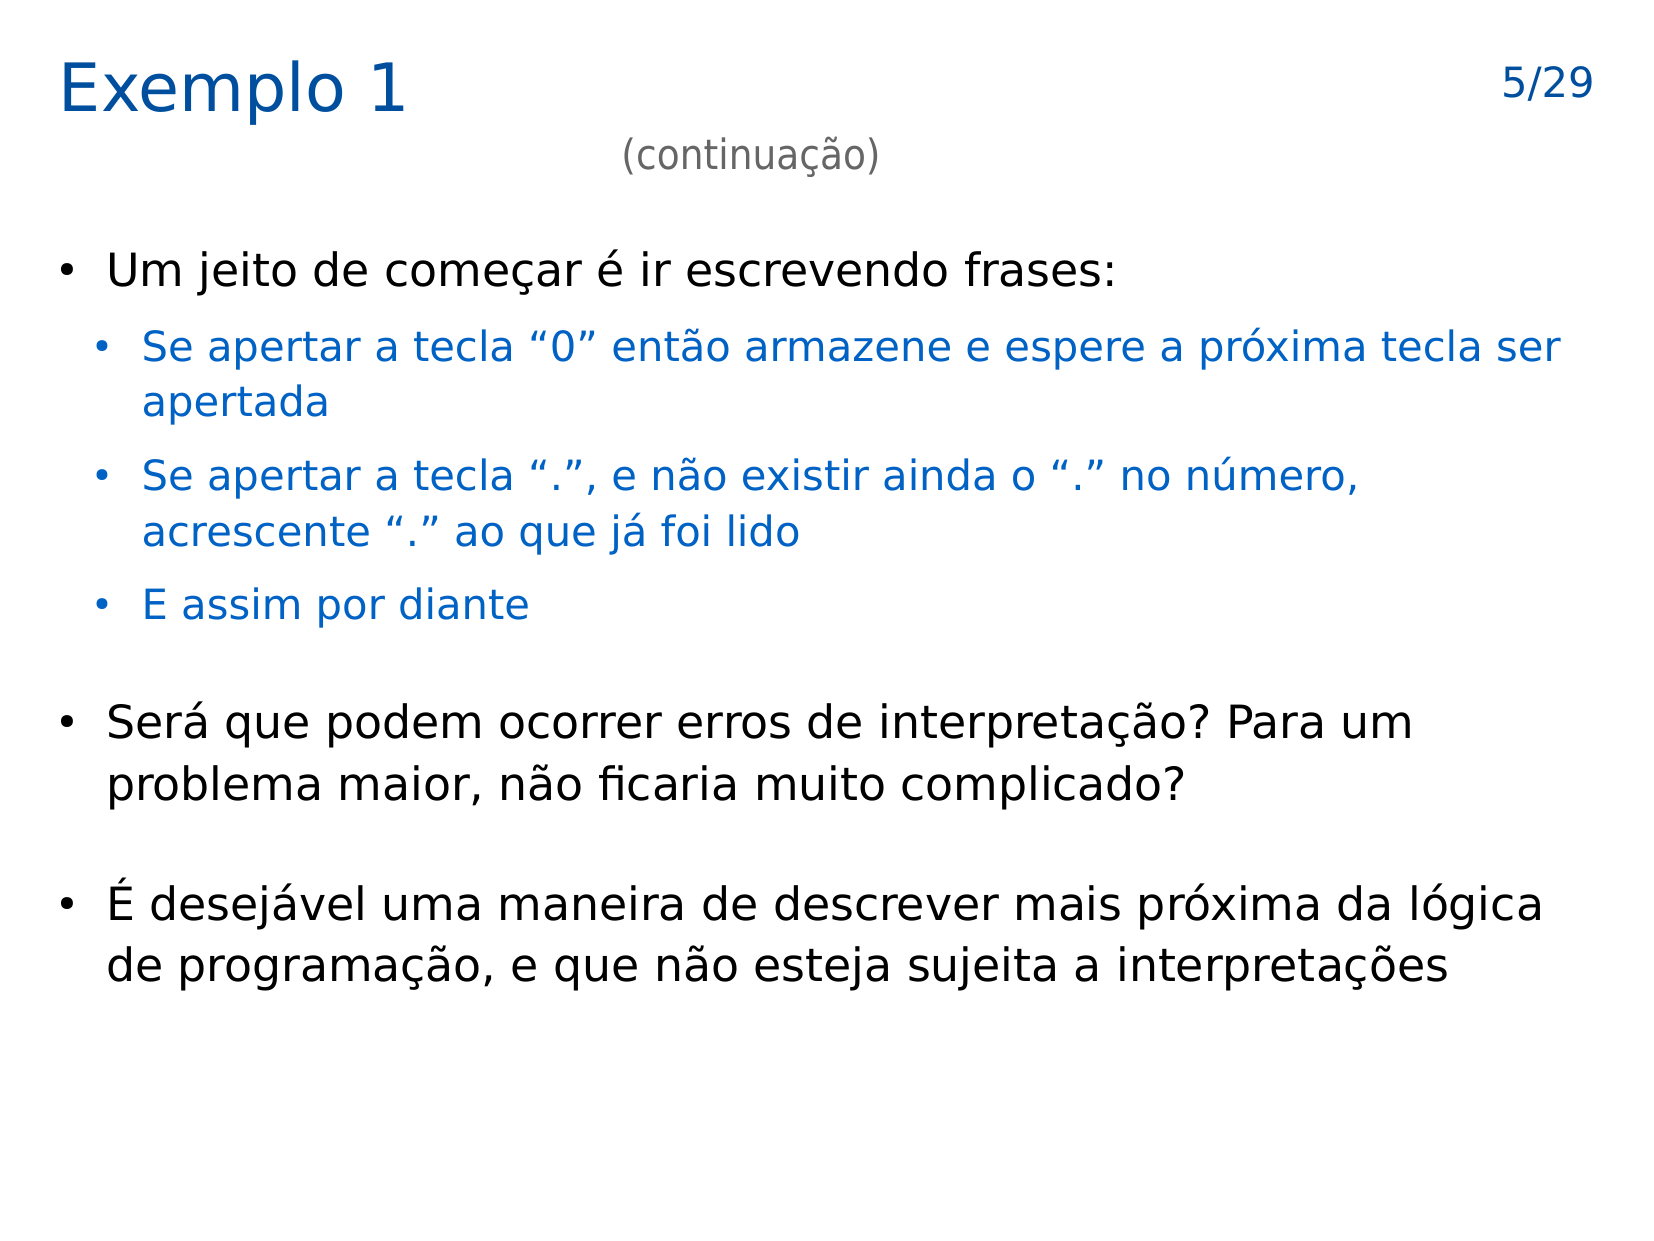

# Exemplo 1
5
(continuação)
Um jeito de começar é ir escrevendo frases:
Se apertar a tecla “0” então armazene e espere a próxima tecla ser apertada
Se apertar a tecla “.”, e não existir ainda o “.” no número, acrescente “.” ao que já foi lido
E assim por diante
Será que podem ocorrer erros de interpretação? Para um problema maior, não ficaria muito complicado?
É desejável uma maneira de descrever mais próxima da lógica de programação, e que não esteja sujeita a interpretações